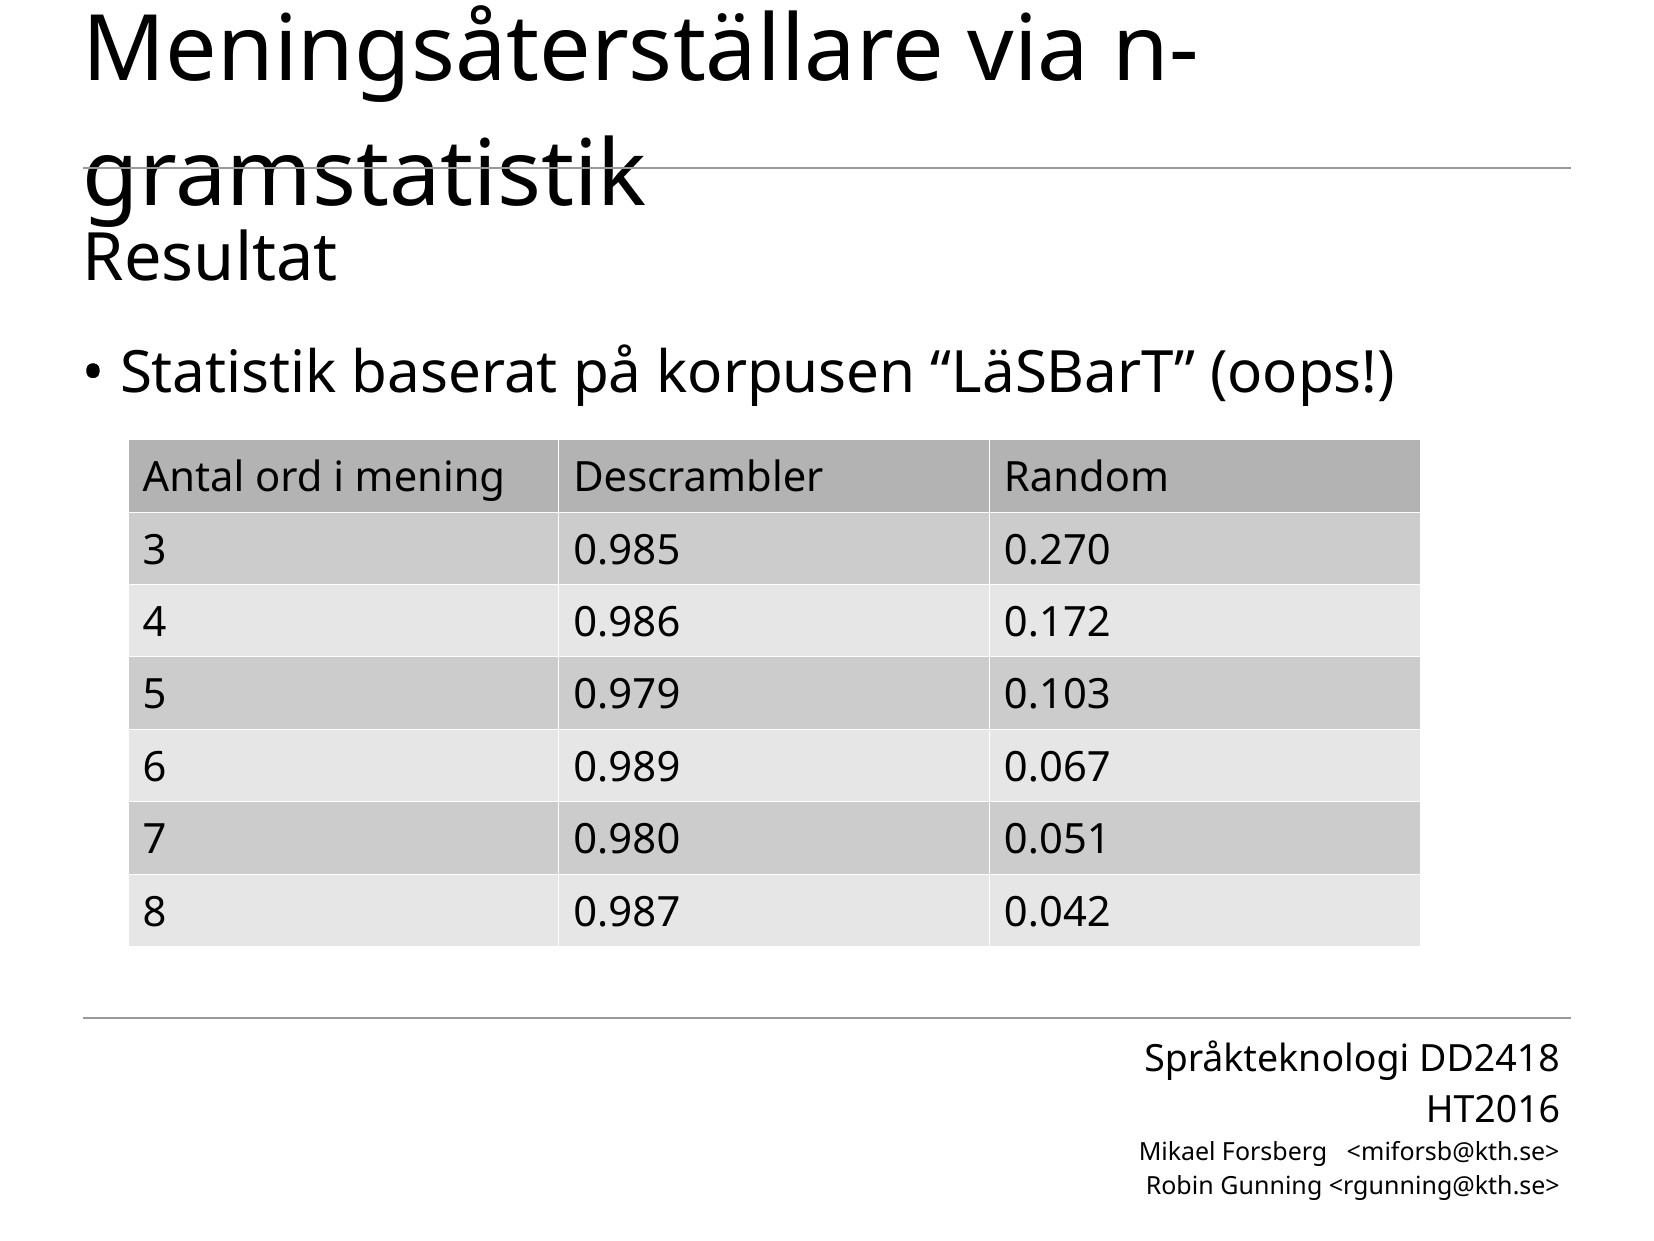

# Meningsåterställare via n-gramstatistik
Resultat
•
• Statistik baserat på korpusen “LäSBarT” (oops!)
| Antal ord i mening | Descrambler | Random |
| --- | --- | --- |
| 3 | 0.985 | 0.270 |
| 4 | 0.986 | 0.172 |
| 5 | 0.979 | 0.103 |
| 6 | 0.989 | 0.067 |
| 7 | 0.980 | 0.051 |
| 8 | 0.987 | 0.042 |
Språkteknologi DD2418 HT2016
Mikael Forsberg <miforsb@kth.se>
Robin Gunning <rgunning@kth.se>